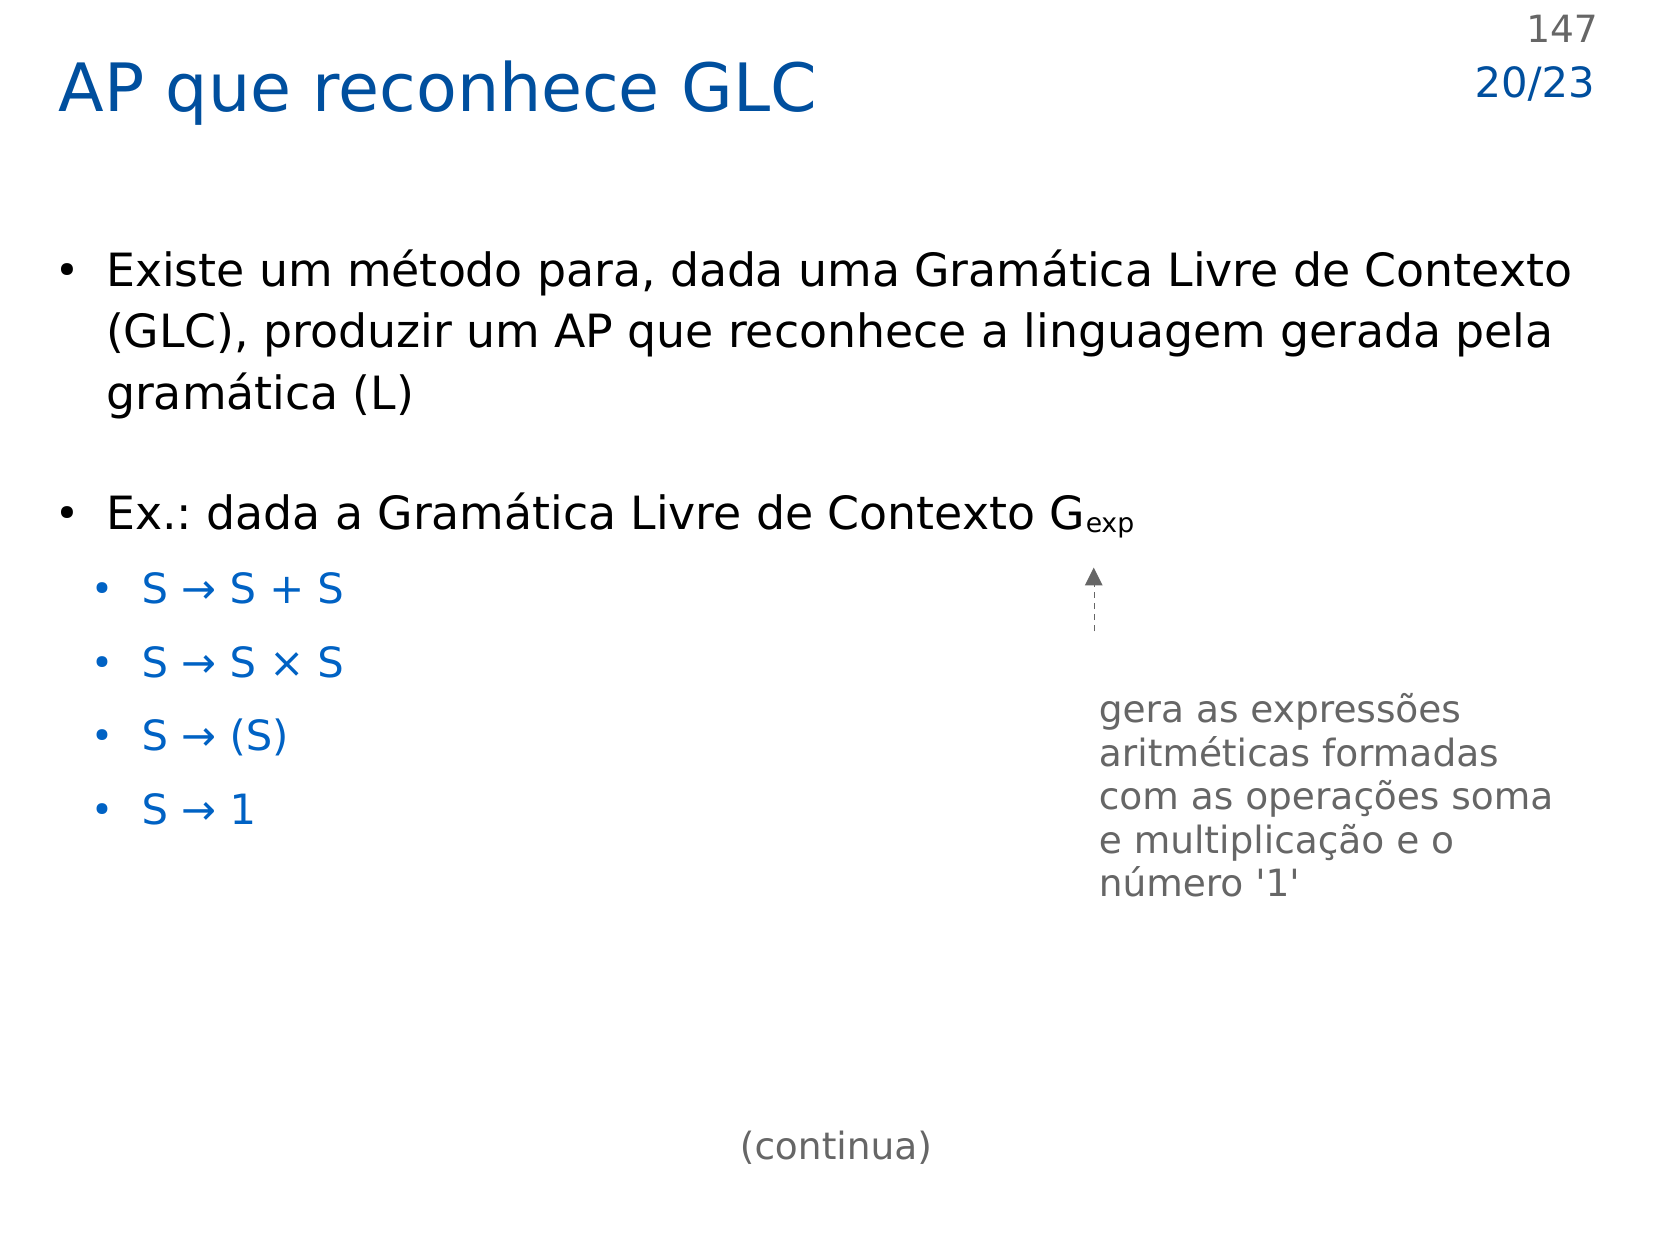

147
# AP que reconhece GLC
20
Existe um método para, dada uma Gramática Livre de Contexto (GLC), produzir um AP que reconhece a linguagem gerada pela gramática (L)
Ex.: dada a Gramática Livre de Contexto Gexp
S → S + S
S → S × S
S → (S)
S → 1
gera as expressões aritméticas formadas com as operações soma
e multiplicação e o número '1'
(continua)